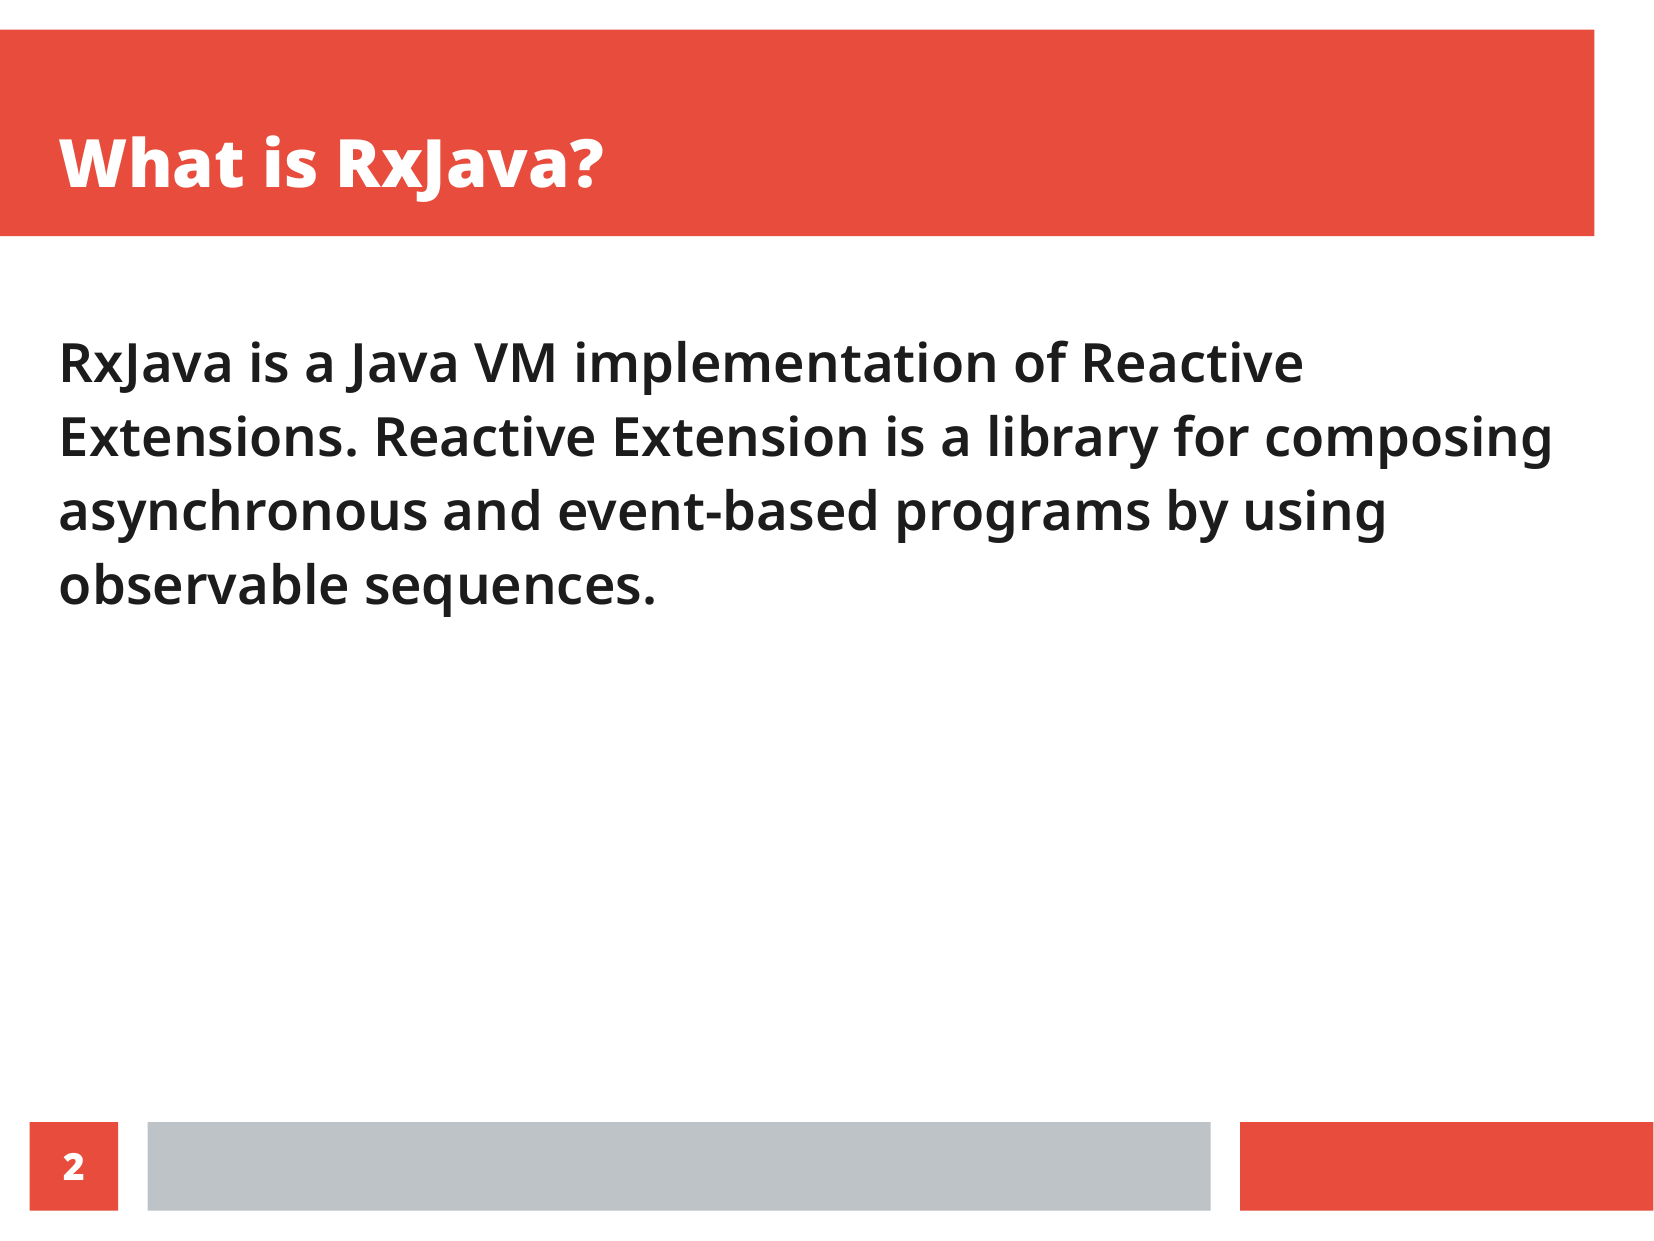

# What is RxJava?
RxJava is a Java VM implementation of Reactive Extensions. Reactive Extension is a library for composing asynchronous and event-based programs by using observable sequences.
2